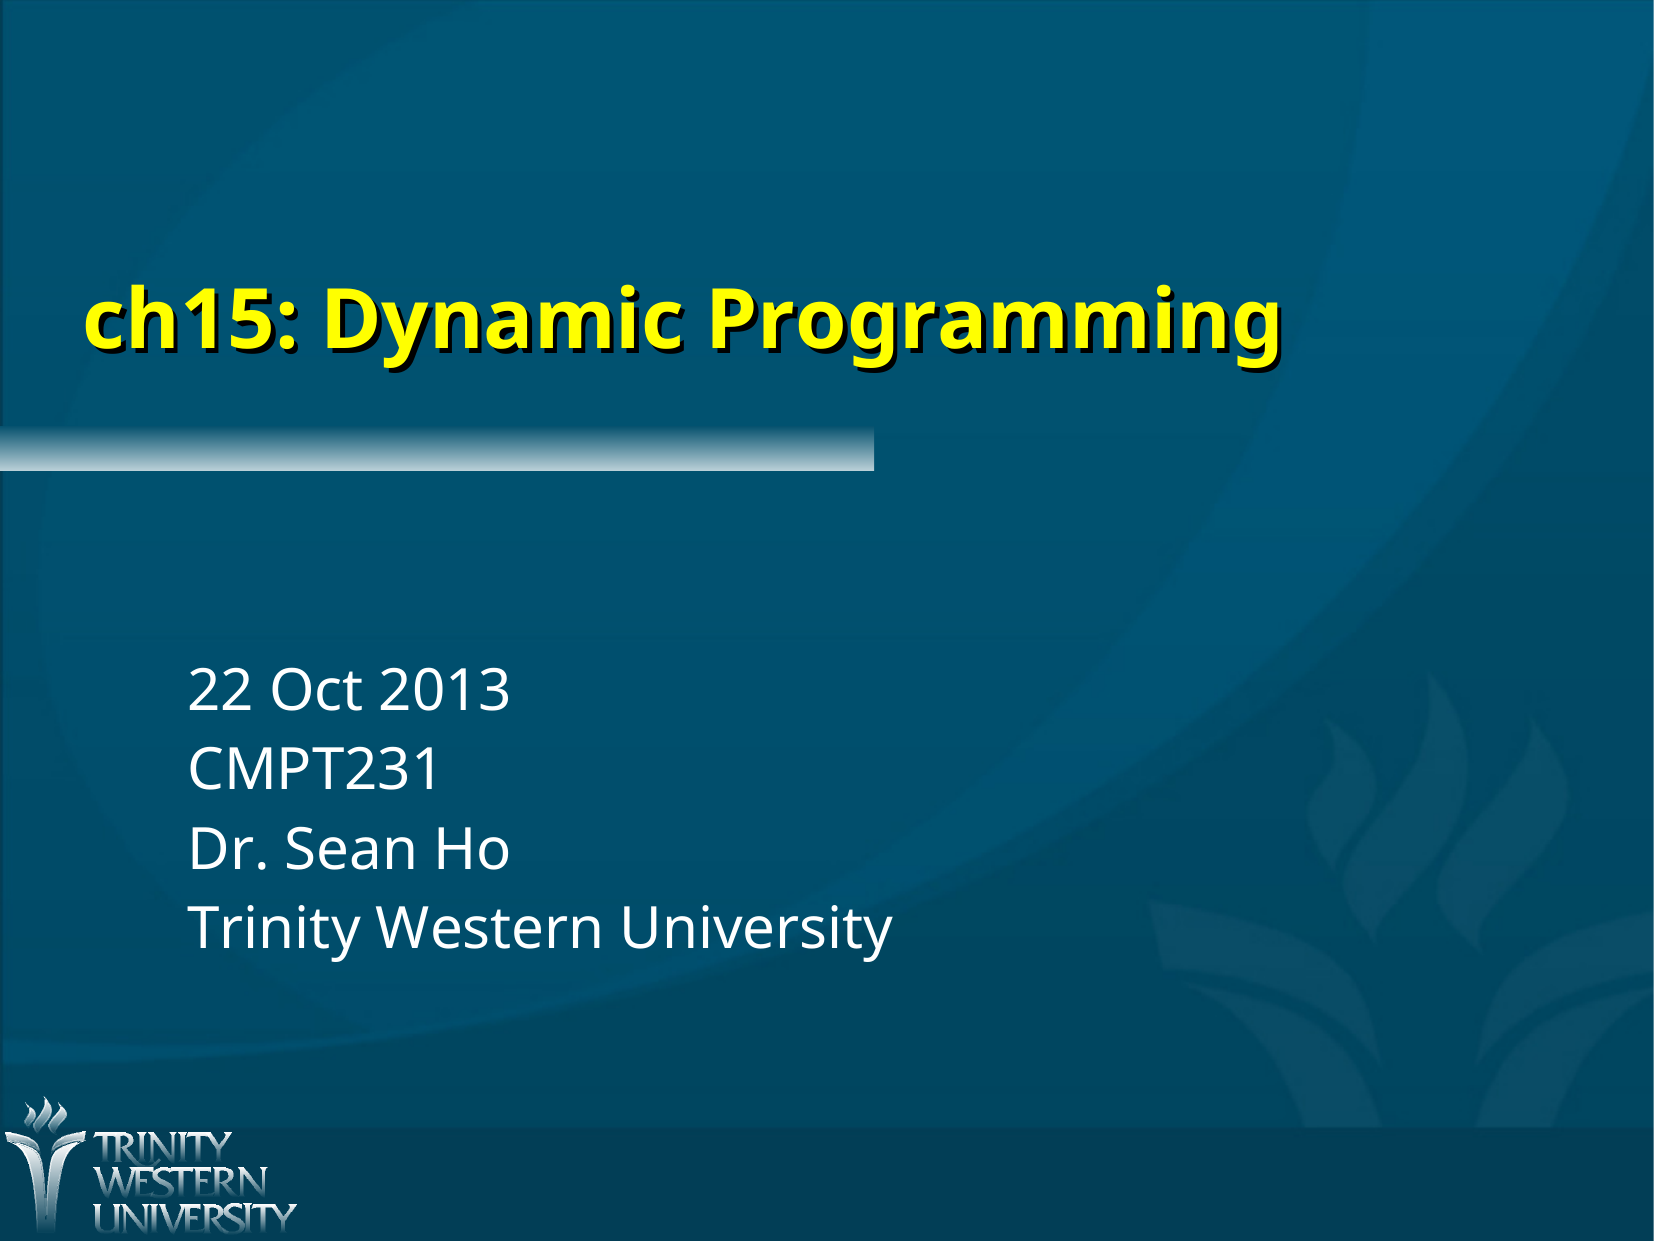

# ch15: Dynamic Programming
22 Oct 2013
CMPT231
Dr. Sean Ho
Trinity Western University